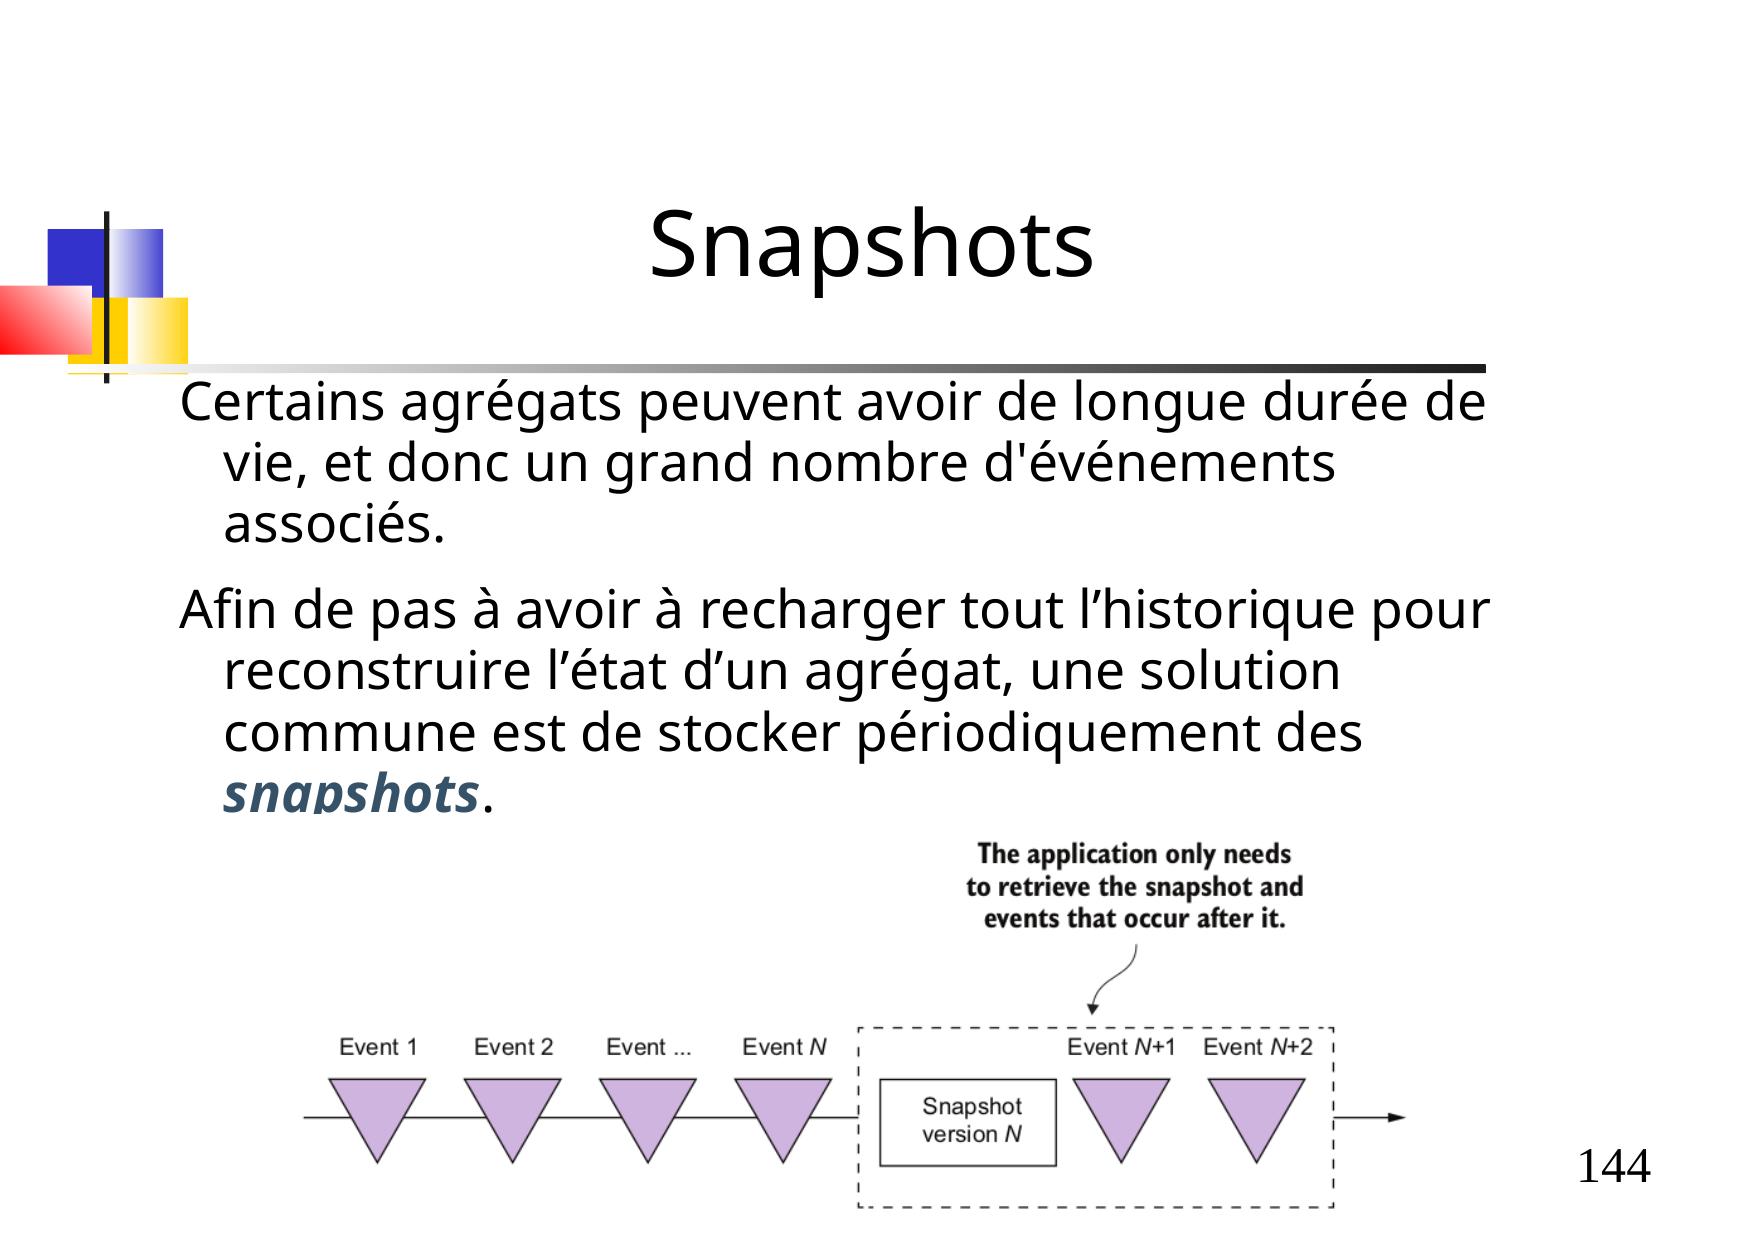

# Snapshots
Certains agrégats peuvent avoir de longue durée de vie, et donc un grand nombre d'événements associés.
Afin de pas à avoir à recharger tout l’historique pour reconstruire l’état d’un agrégat, une solution commune est de stocker périodiquement des snapshots.